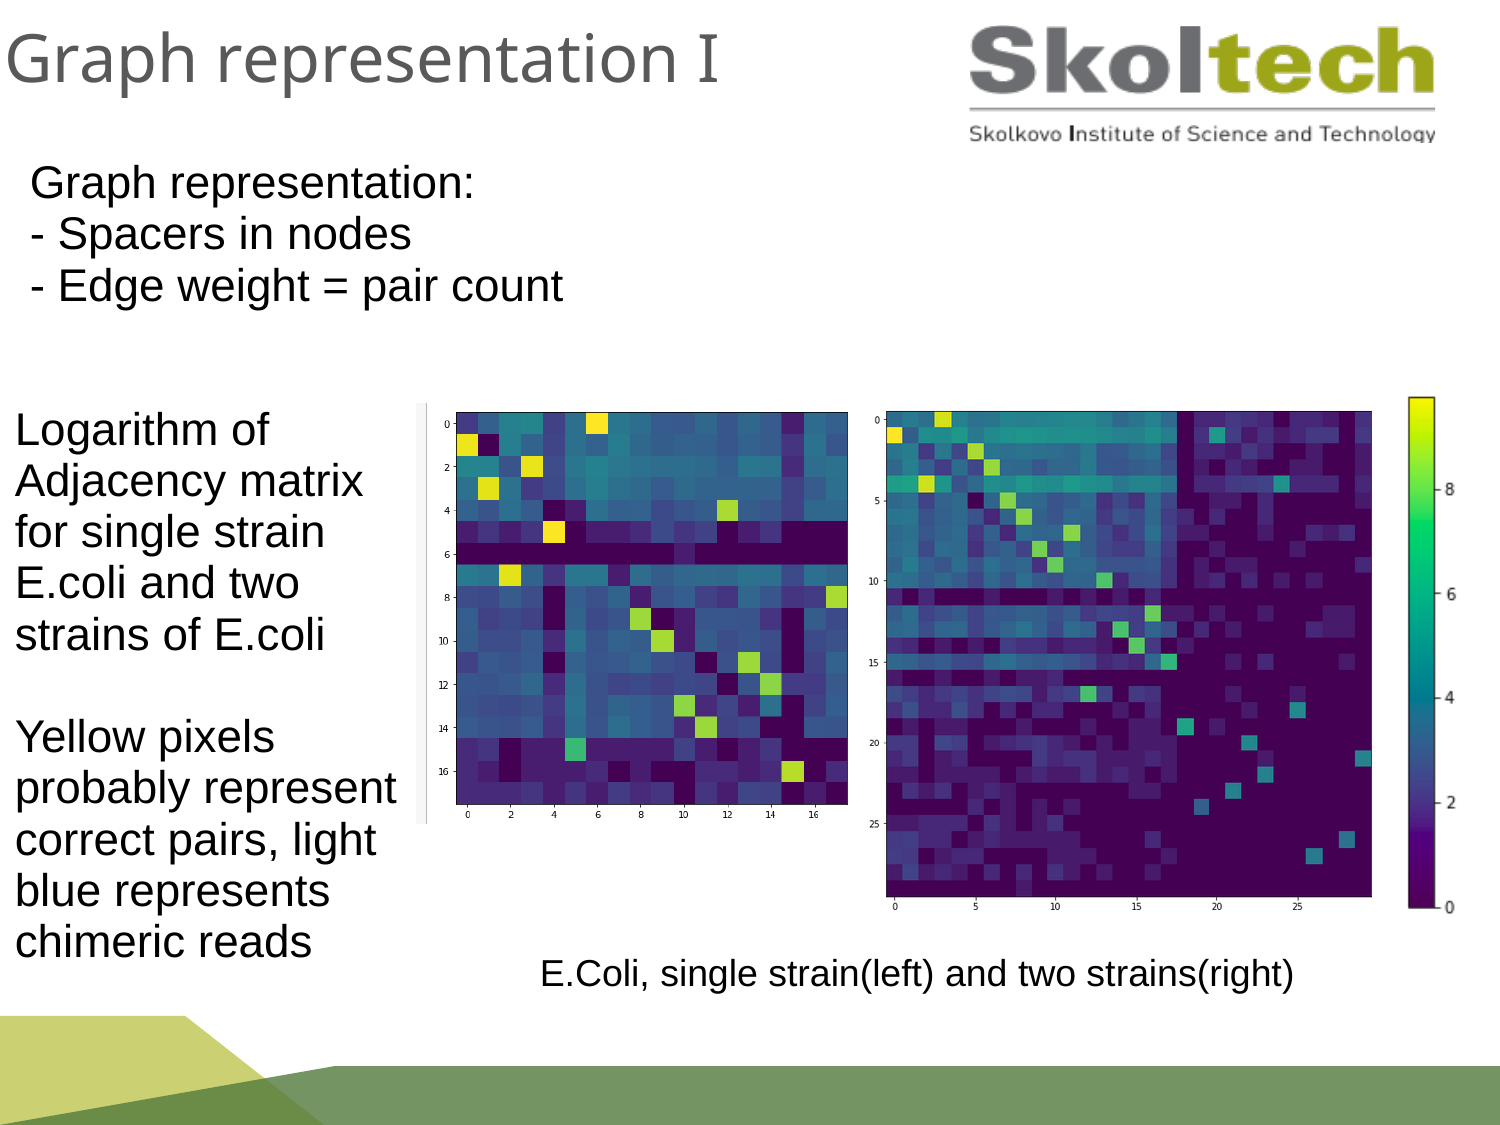

# Graph representation I
Graph representation:
- Spacers in nodes
- Edge weight = pair count
Logarithm of Adjacency matrix for single strain E.coli and two strains of E.coli
Yellow pixels probably represent correct pairs, light blue represents chimeric reads
E.Coli, single strain(left) and two strains(right)